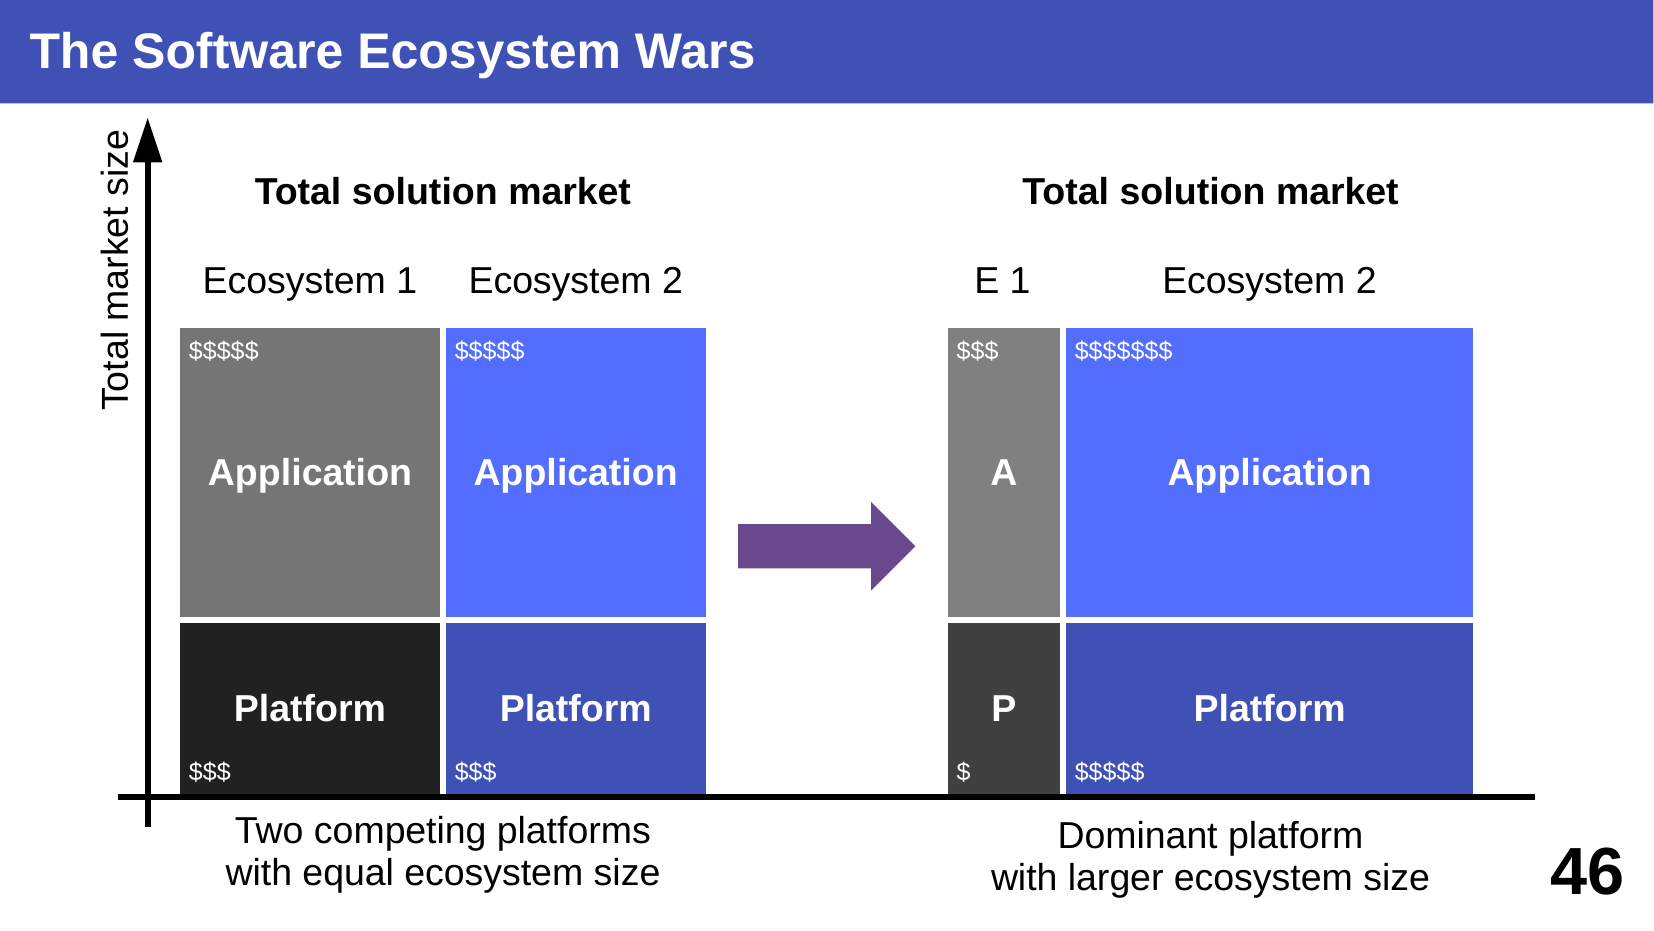

# The Software Ecosystem Wars
Total solution market
Total solution market
Ecosystem 1
Ecosystem 2
E 1
Ecosystem 2
Application
$$$$$
Application
$$$$$
A
$$$
Application
$$$$$$$
Total market size
Platform
Platform
P
Platform
$$$
$$$
$
$$$$$
Two competing platforms
with equal ecosystem size
Dominant platform
with larger ecosystem size
Commercial Open Source Startups
46
© 2021 Dirk Riehle - Some Rights Reserved